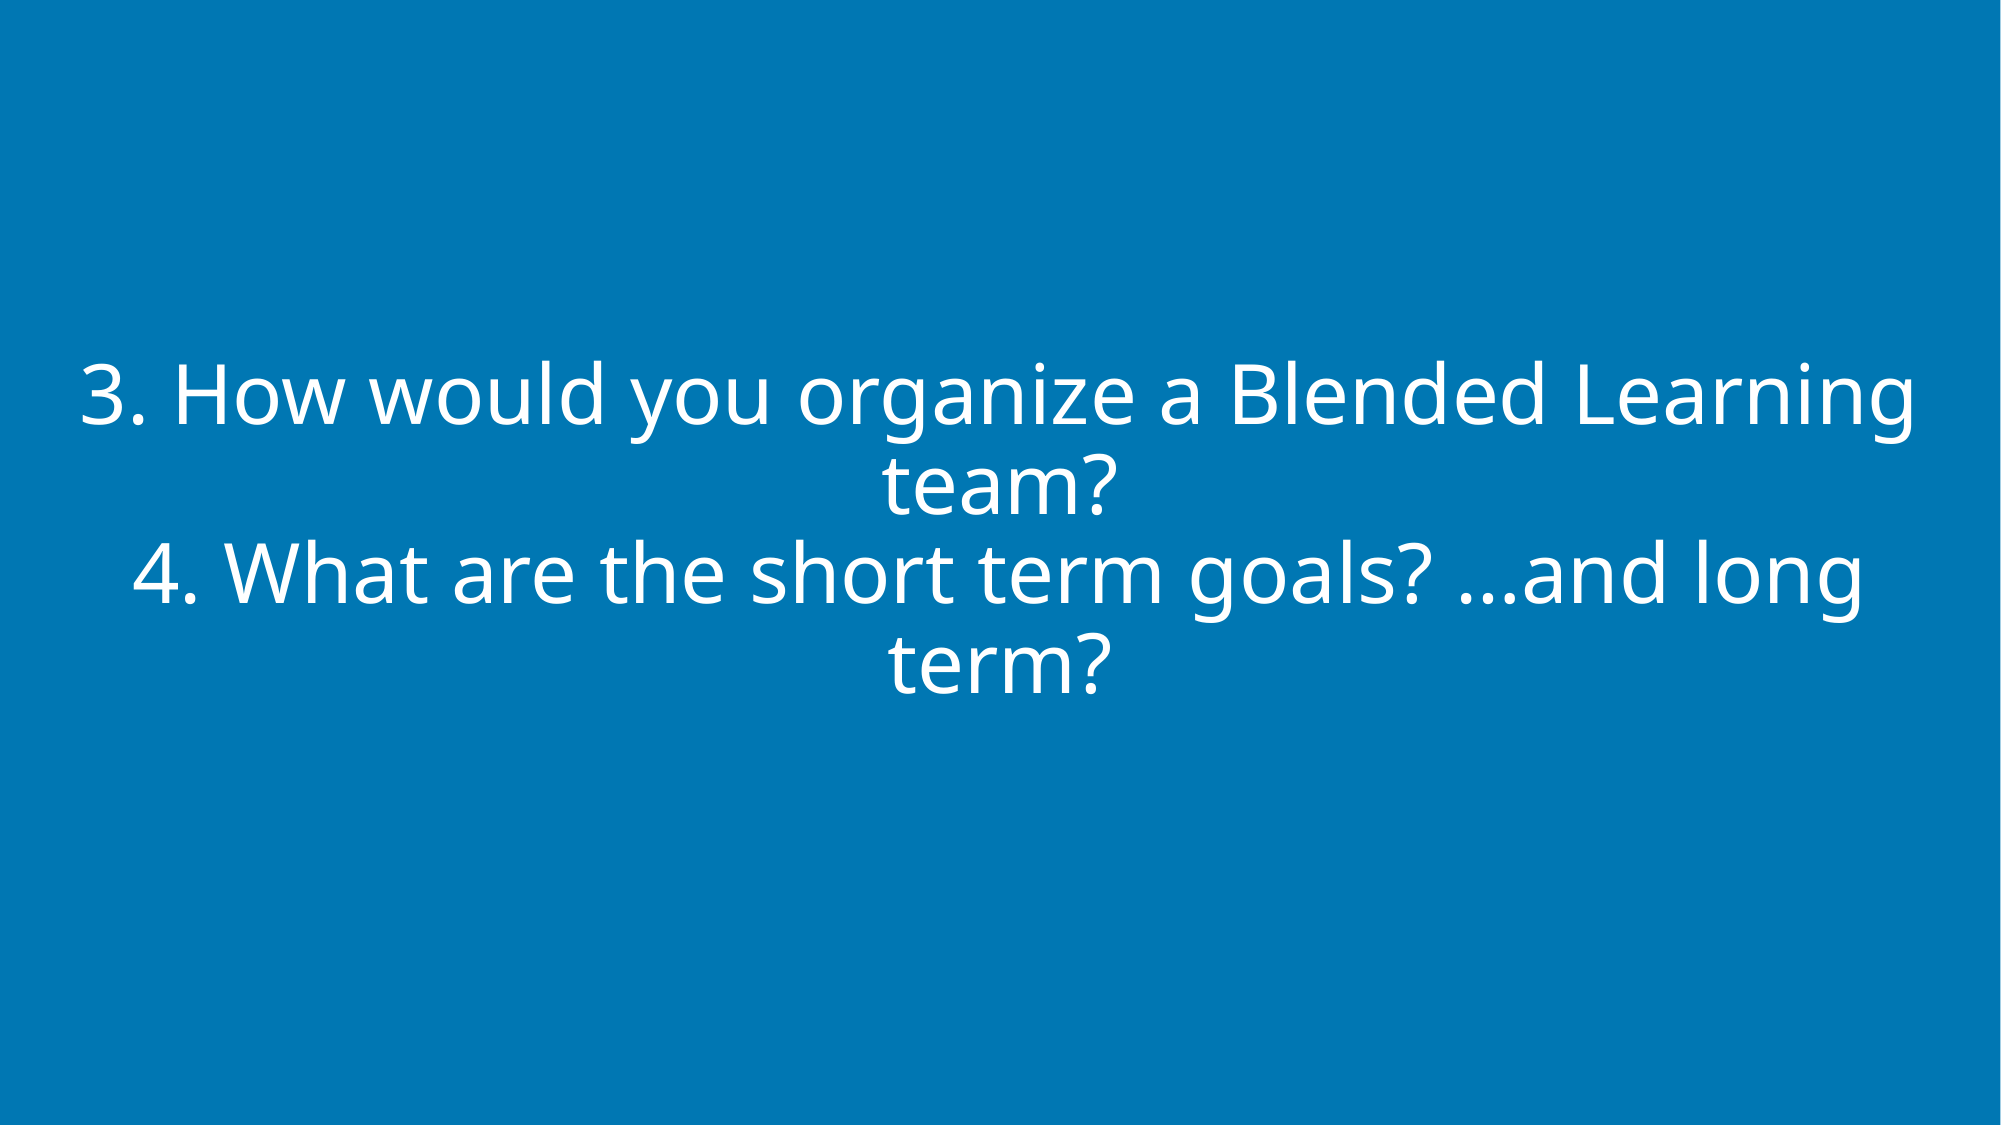

# 3. How would you organize a Blended Learning team?
4. What are the short term goals? …and long term?